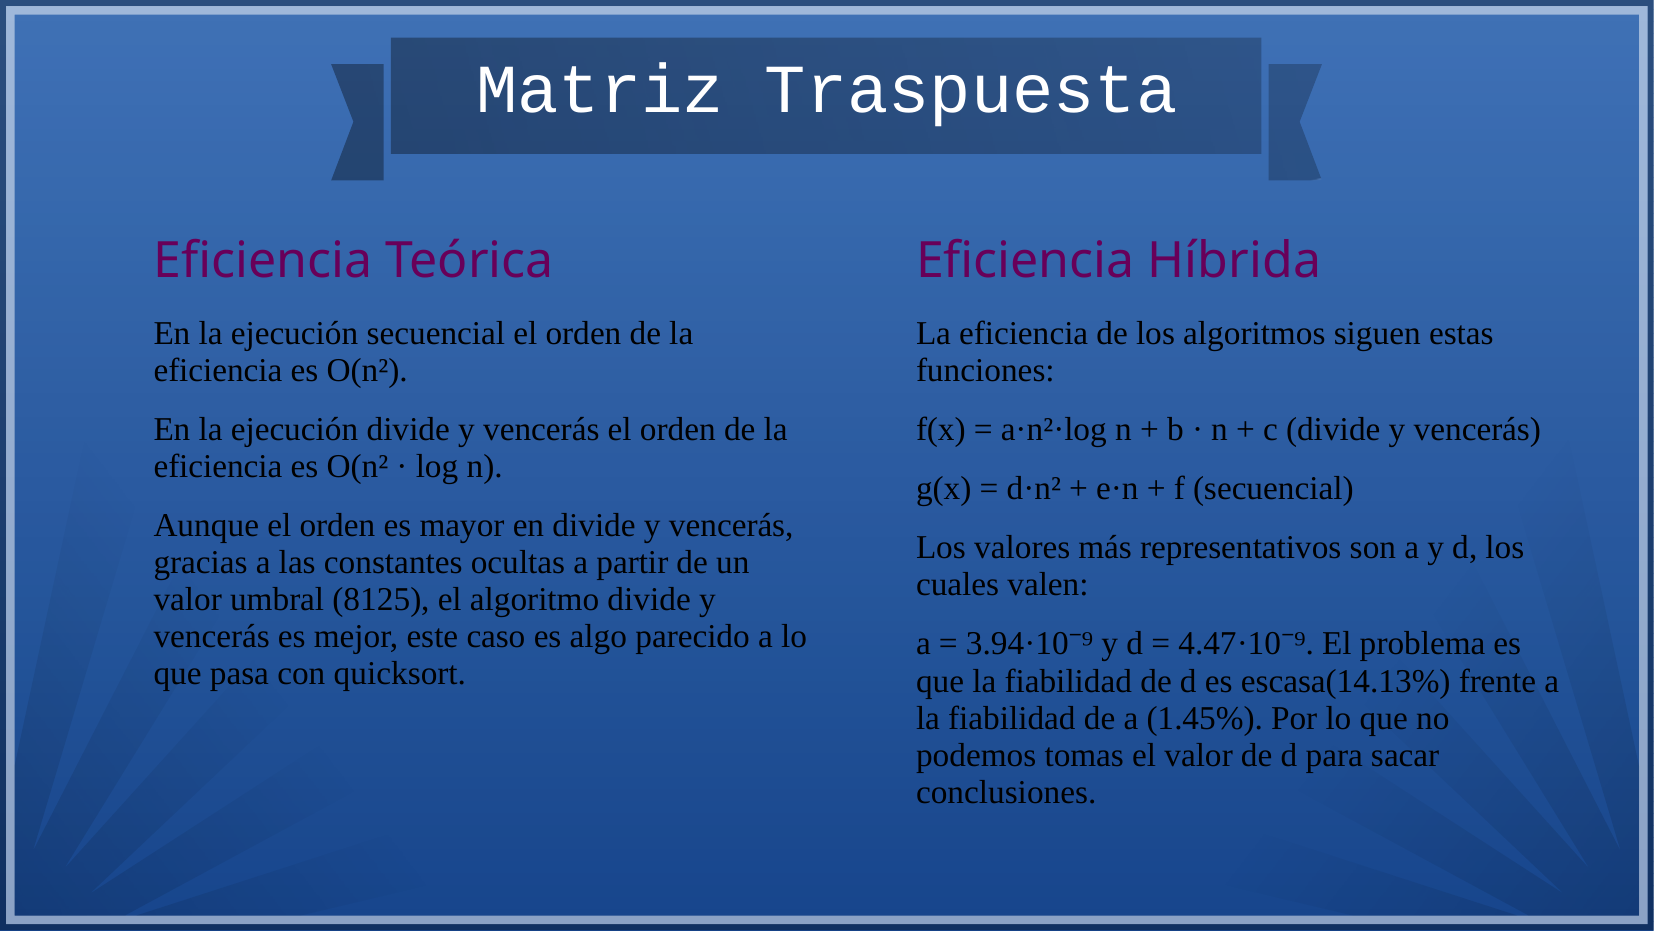

# Matriz Traspuesta
Eficiencia Teórica
En la ejecución secuencial el orden de la eficiencia es O(n²).
En la ejecución divide y vencerás el orden de la eficiencia es O(n² · log n).
Aunque el orden es mayor en divide y vencerás, gracias a las constantes ocultas a partir de un valor umbral (8125), el algoritmo divide y vencerás es mejor, este caso es algo parecido a lo que pasa con quicksort.
Eficiencia Híbrida
La eficiencia de los algoritmos siguen estas funciones:
f(x) = a·n²·log n + b · n + c (divide y vencerás)
g(x) = d·n² + e·n + f (secuencial)
Los valores más representativos son a y d, los cuales valen:
a = 3.94·10⁻⁹ y d = 4.47·10⁻⁹. El problema es que la fiabilidad de d es escasa(14.13%) frente a la fiabilidad de a (1.45%). Por lo que no podemos tomas el valor de d para sacar conclusiones.